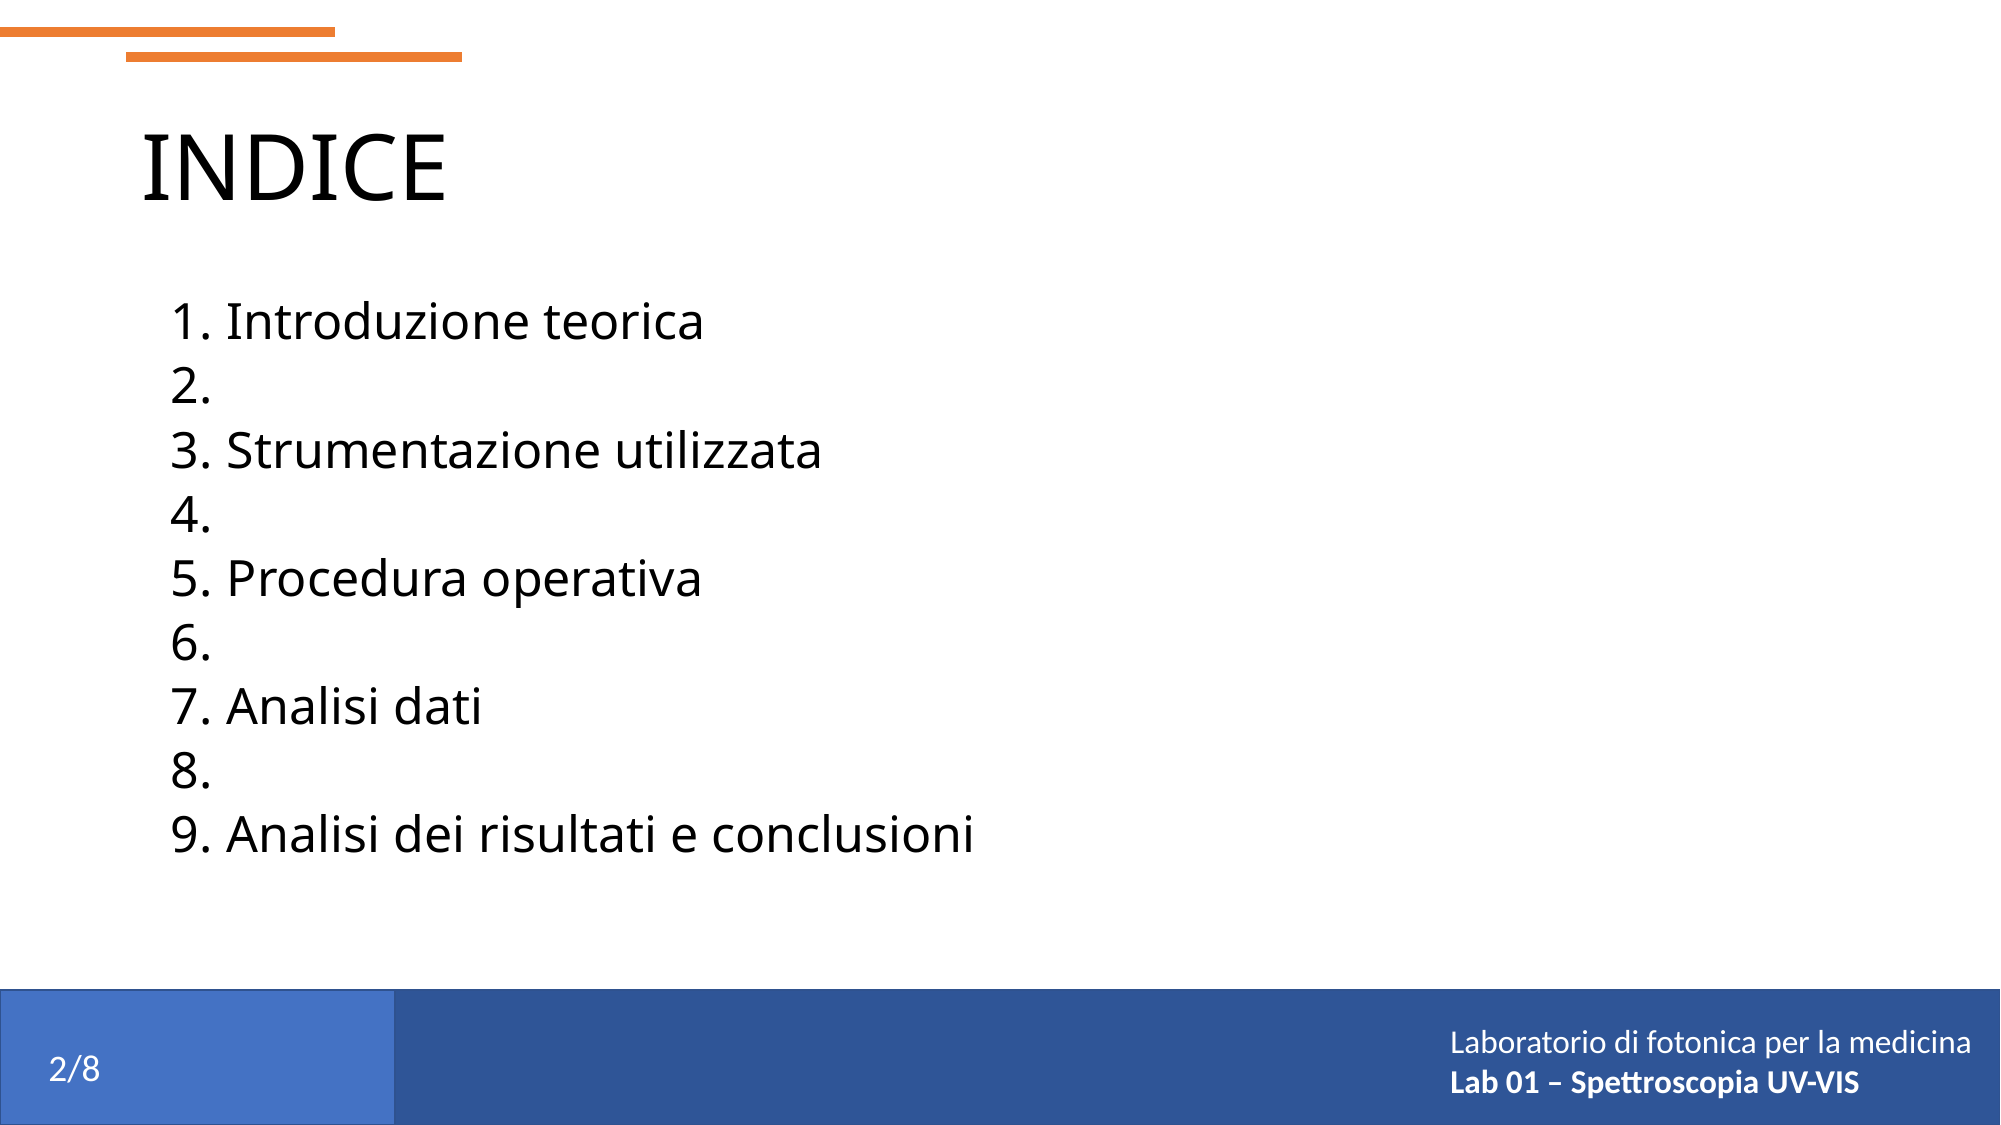

INDICE
Introduzione teorica
Strumentazione utilizzata
Procedura operativa
Analisi dati
Analisi dei risultati e conclusioni
Laboratorio di fotonica per la medicina
Lab 01 – Spettroscopia UV-VIS
2/8